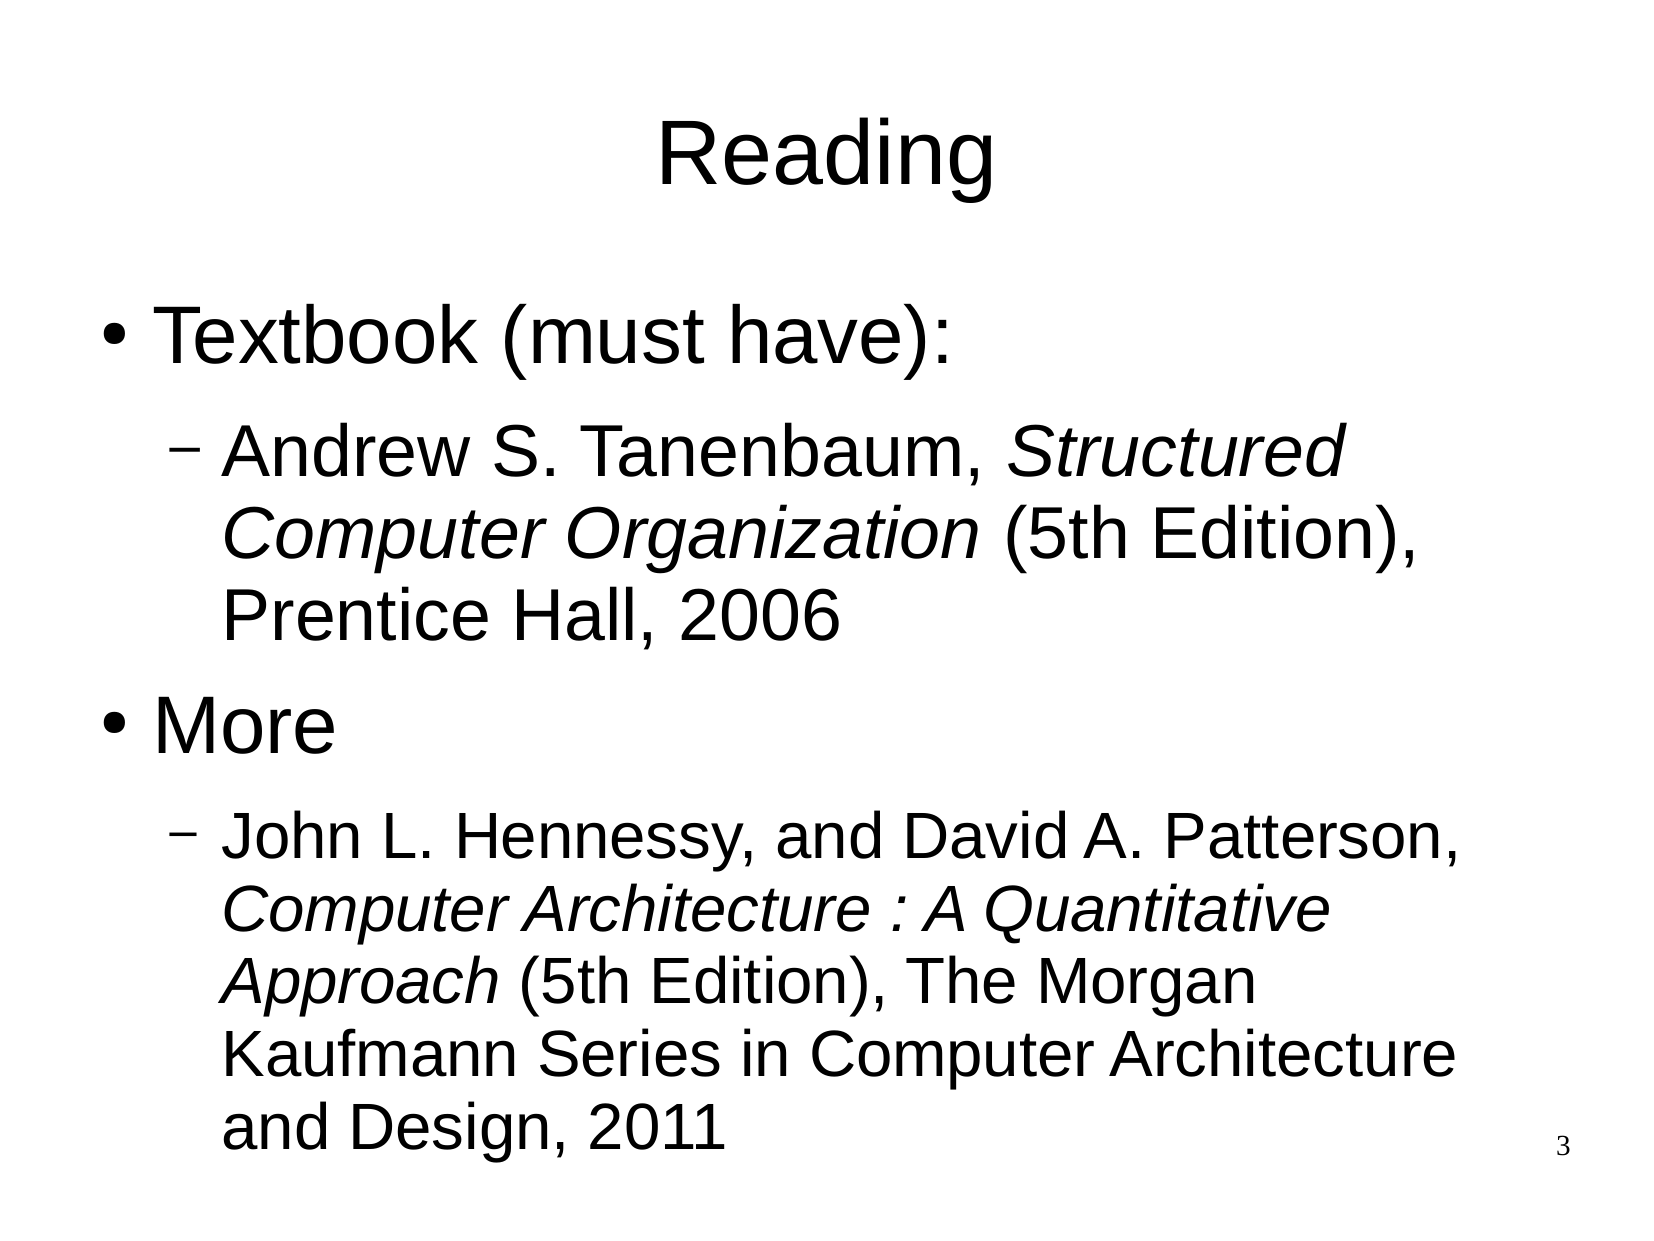

# Reading
Textbook (must have):
Andrew S. Tanenbaum, Structured Computer Organization (5th Edition), Prentice Hall, 2006
More
John L. Hennessy, and David A. Patterson, Computer Architecture : A Quantitative Approach (5th Edition), The Morgan Kaufmann Series in Computer Architecture and Design, 2011
3